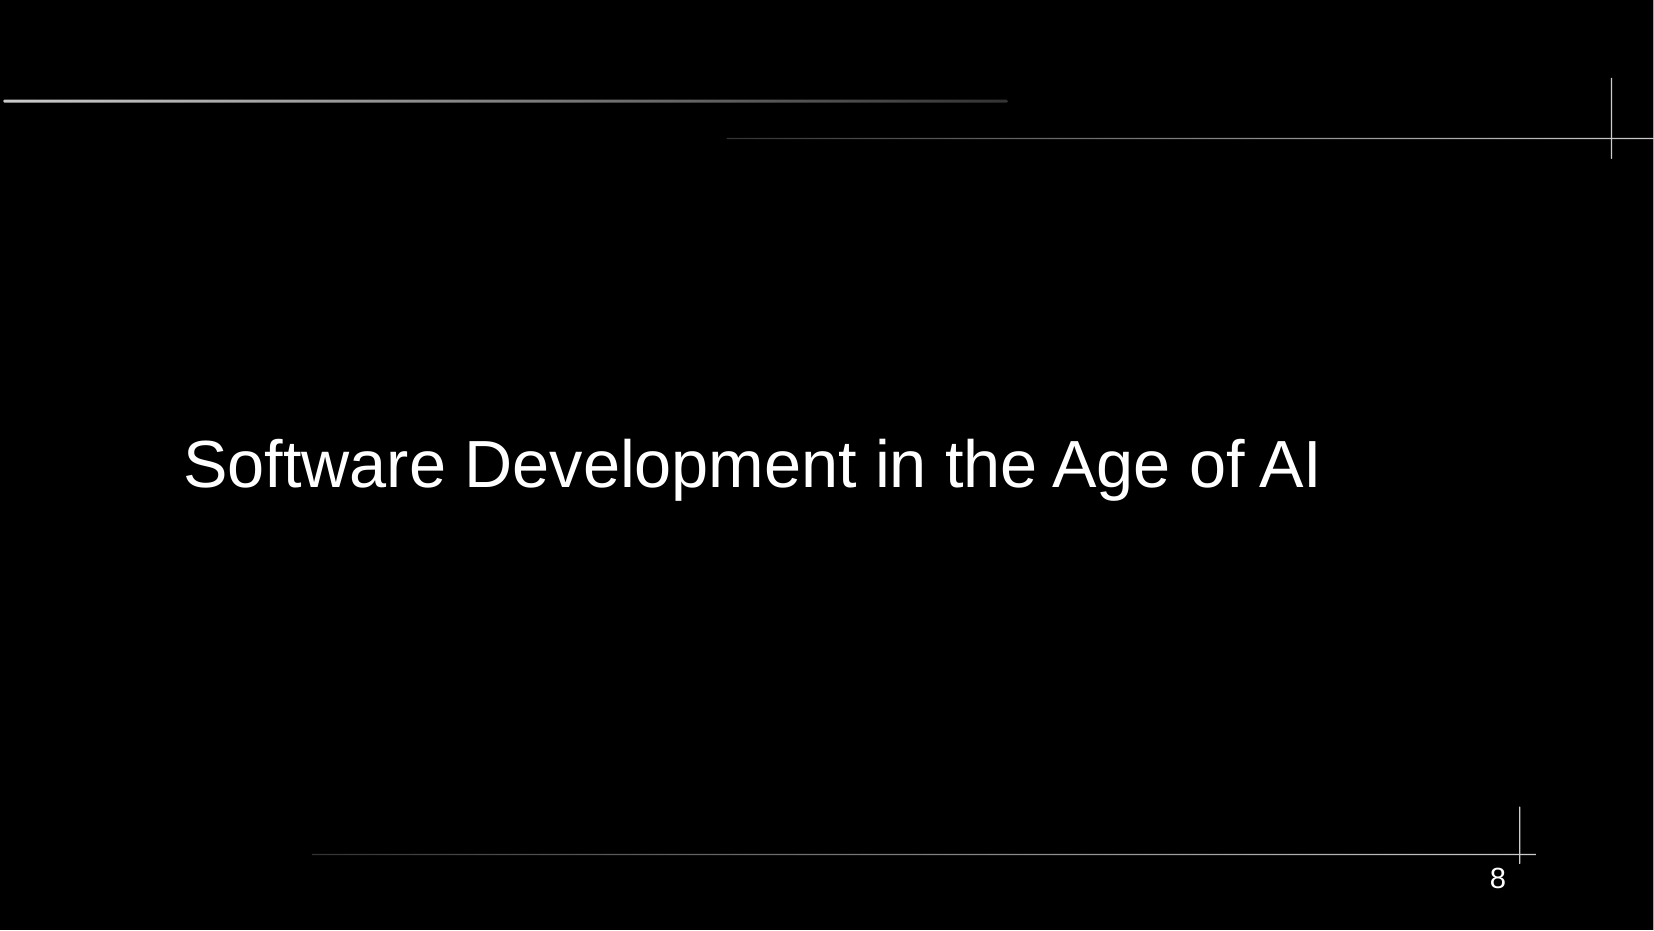

#
Software Development in the Age of AI
8